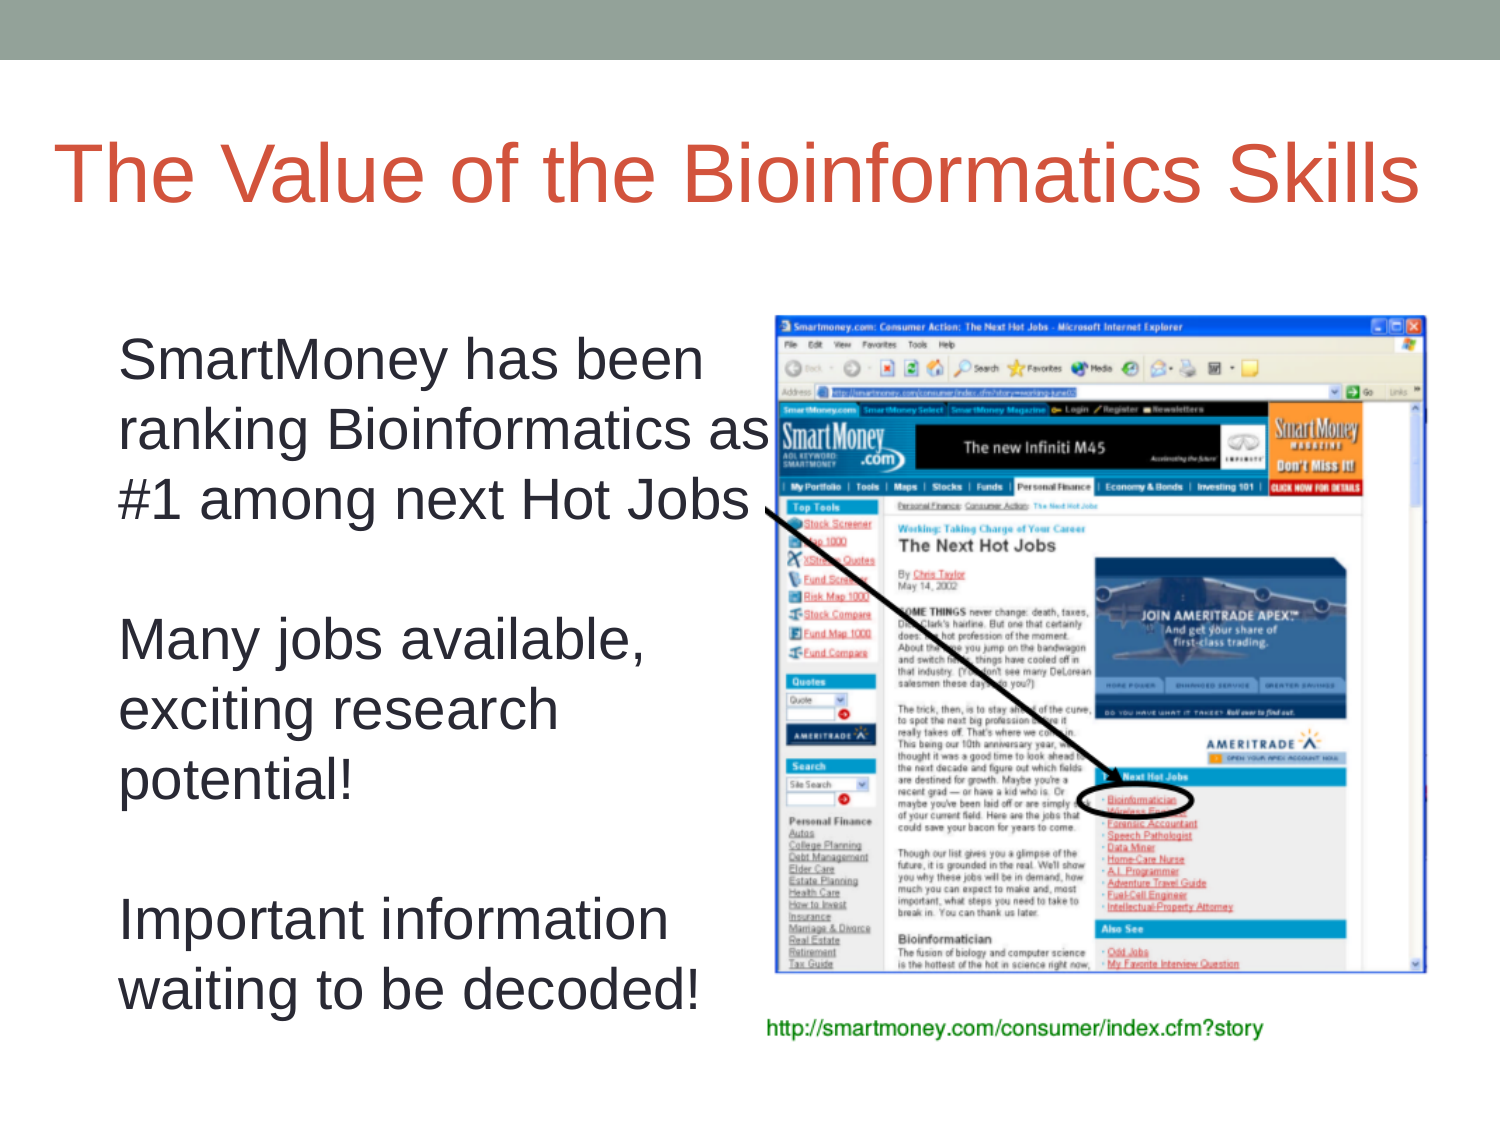

The Value of the Bioinformatics Skills
SmartMoney has been ranking Bioinformatics as #1 among next Hot Jobs
Many jobs available, exciting research potential!
Important information
waiting to be decoded!